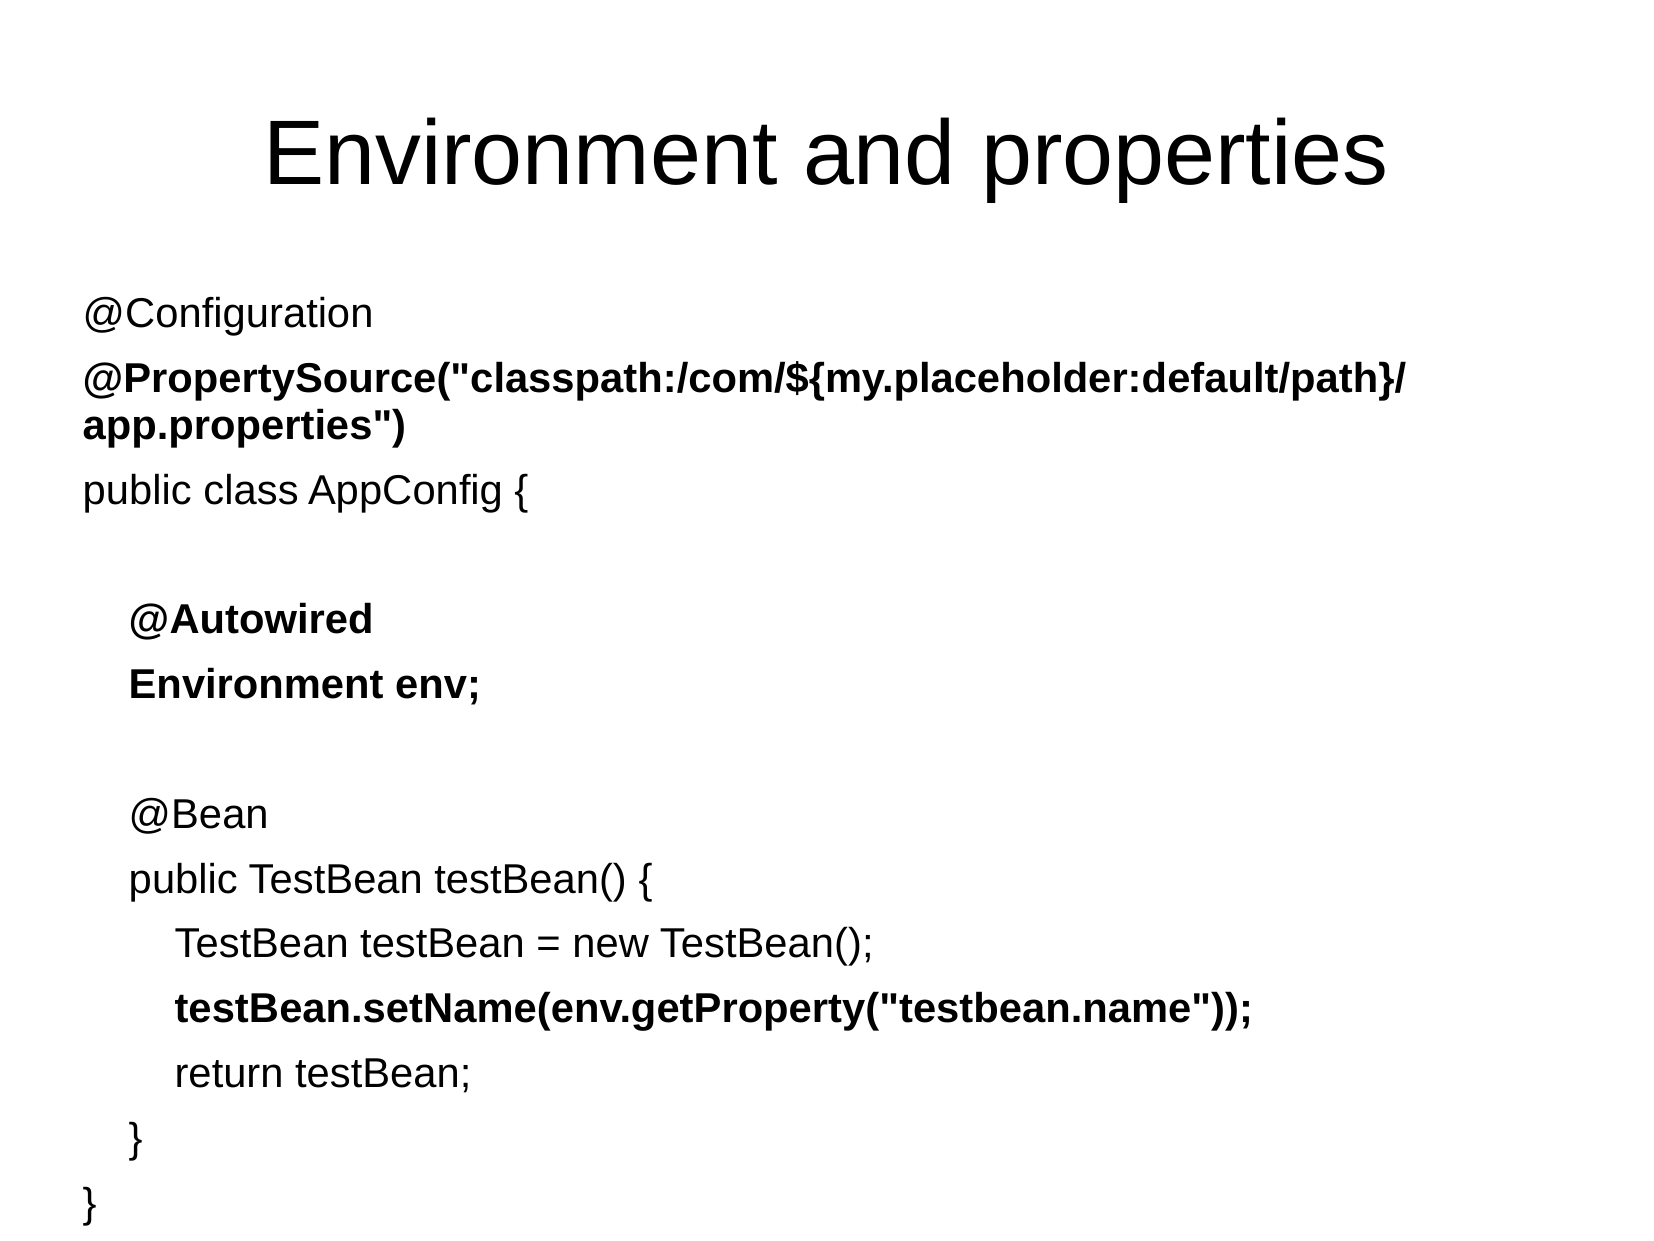

# Environment and properties
@Configuration
@PropertySource("classpath:/com/${my.placeholder:default/path}/app.properties")
public class AppConfig {
 @Autowired
 Environment env;
 @Bean
 public TestBean testBean() {
 TestBean testBean = new TestBean();
 testBean.setName(env.getProperty("testbean.name"));
 return testBean;
 }
}